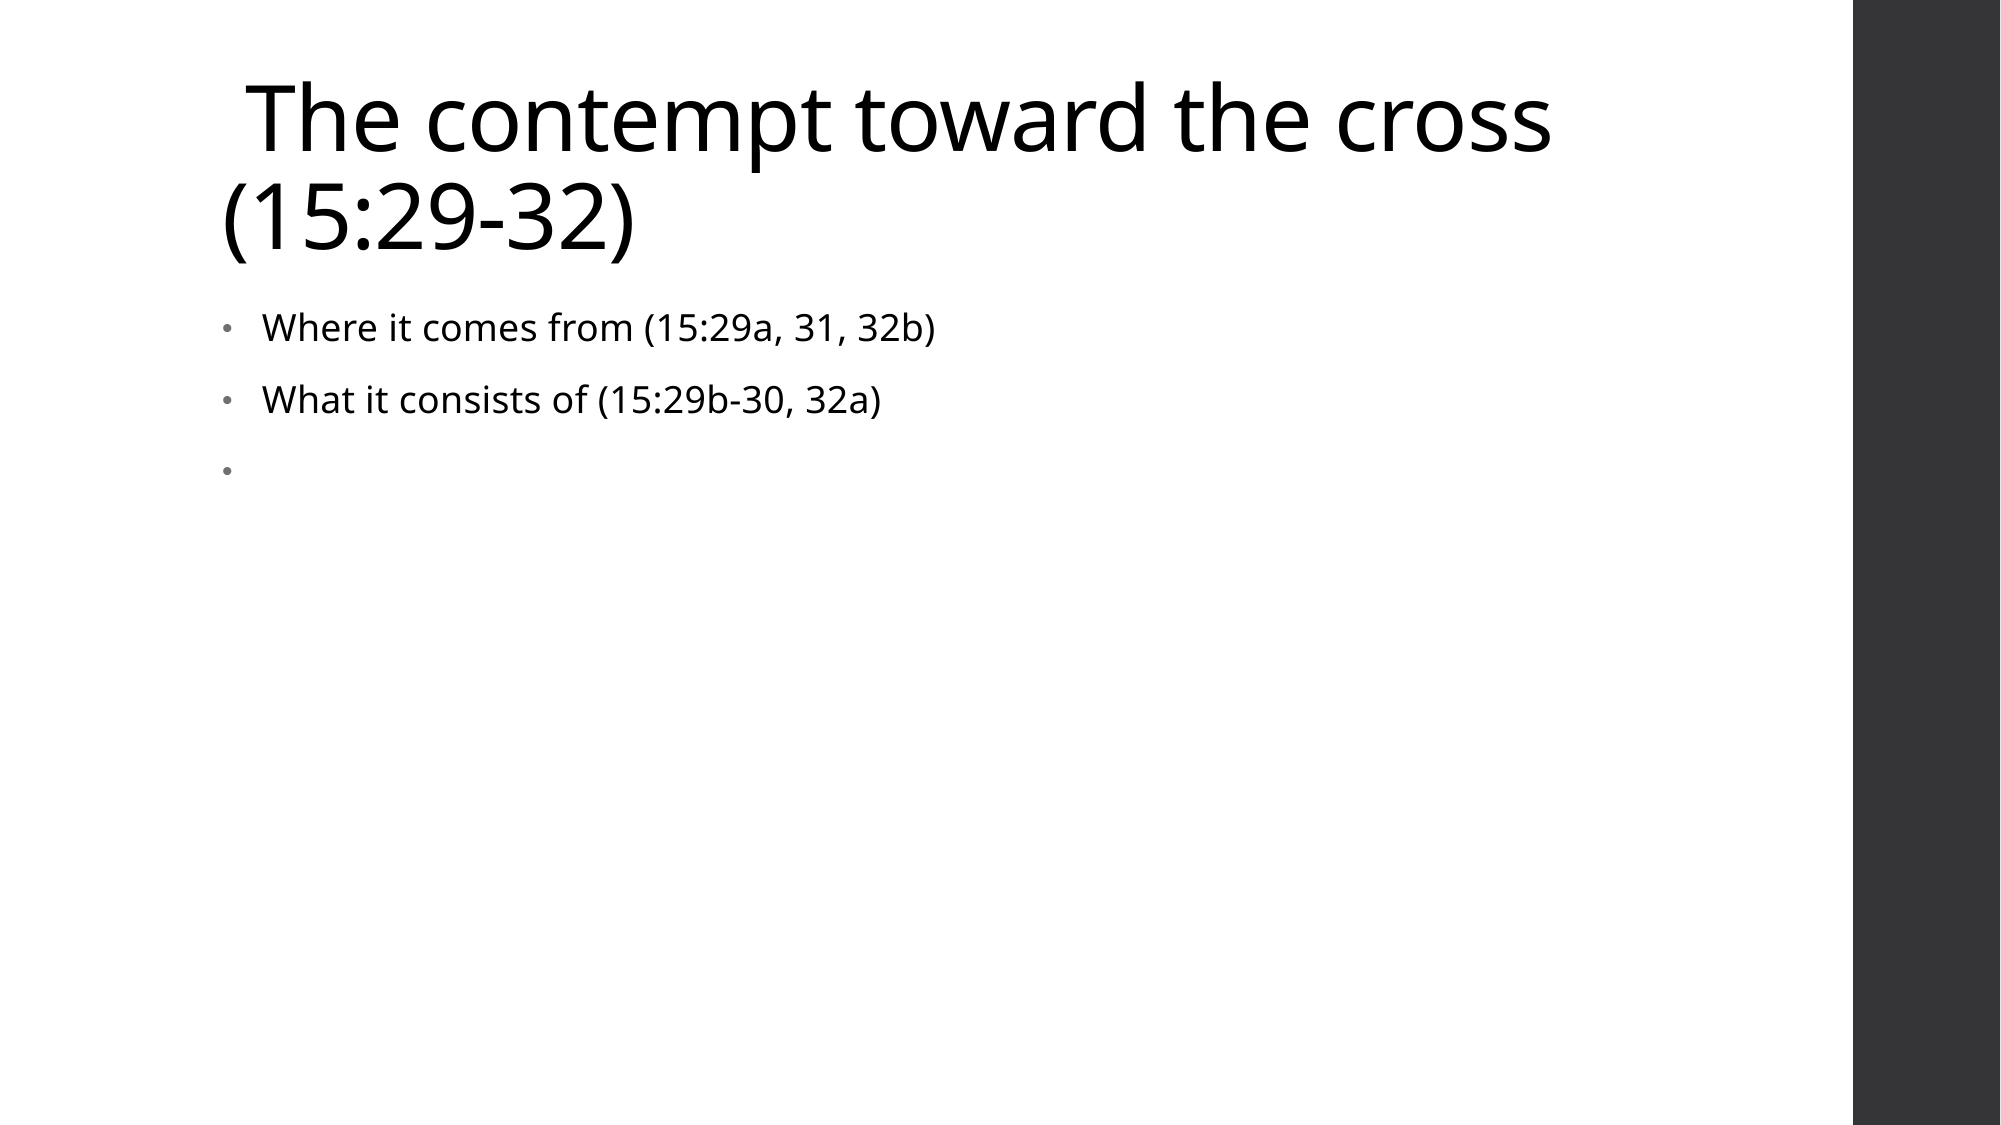

# The contempt toward the cross (15:29-32)
 Where it comes from (15:29a, 31, 32b)
 What it consists of (15:29b-30, 32a)